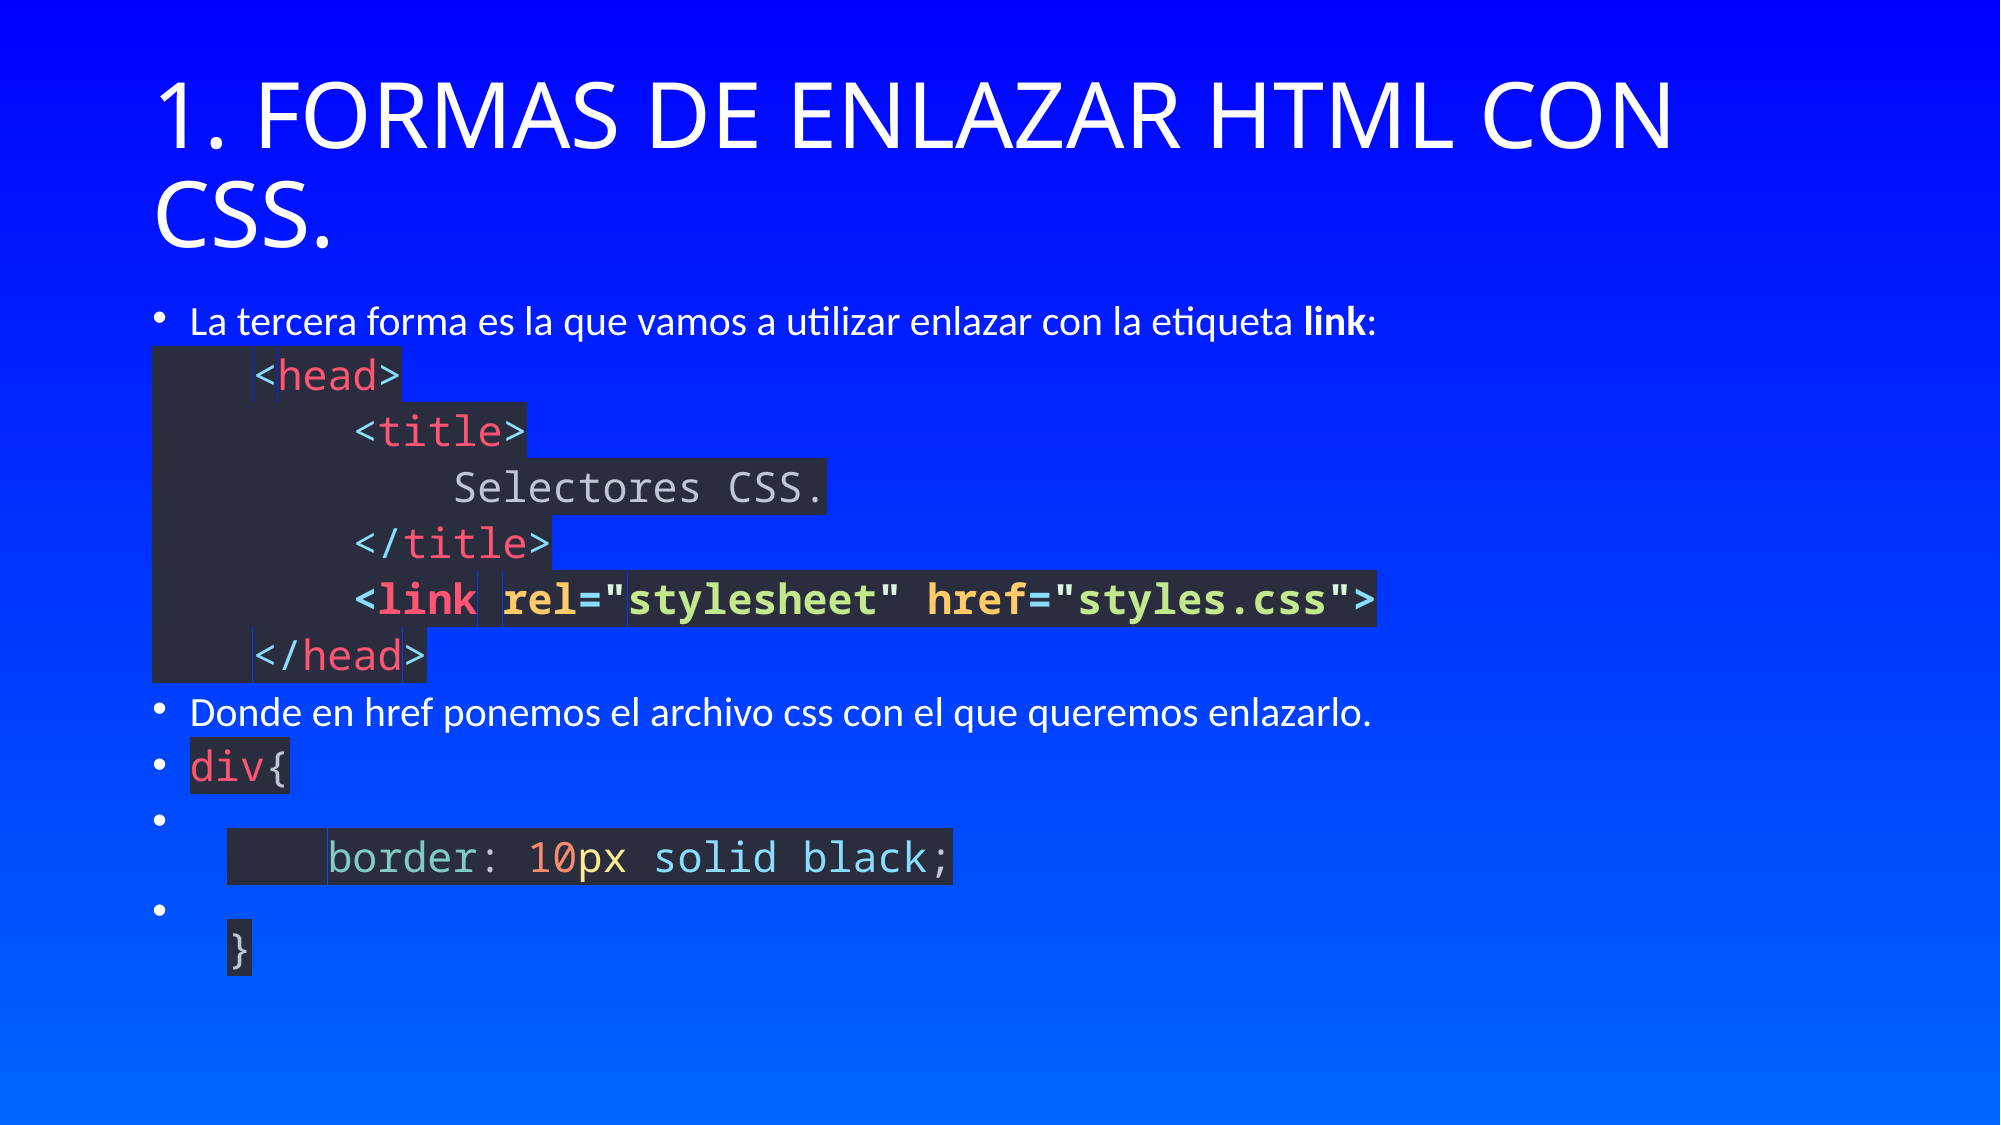

# 1. FORMAS DE ENLAZAR HTML CON CSS.
La tercera forma es la que vamos a utilizar enlazar con la etiqueta link:
    <head>
        <title>
            Selectores CSS.
        </title>
        <link rel="stylesheet" href="styles.css">
    </head>
Donde en href ponemos el archivo css con el que queremos enlazarlo.
div{
    border: 10px solid black;
}